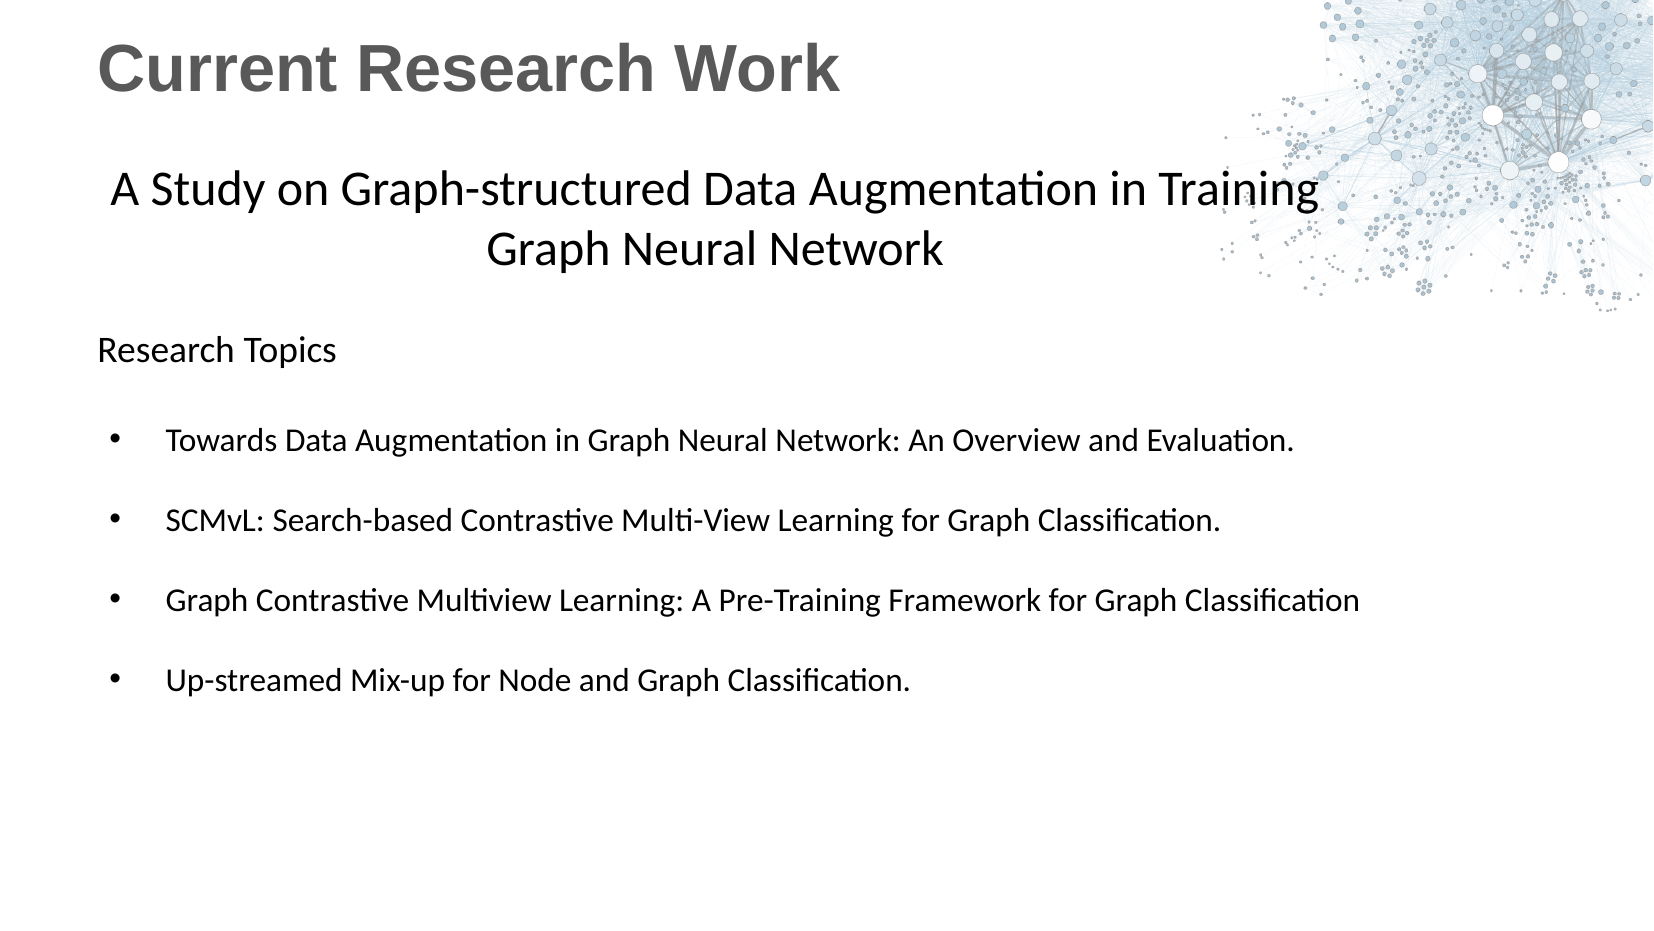

Current Research Work
A Study on Graph-structured Data Augmentation in Training Graph Neural Network
Research Topics
Towards Data Augmentation in Graph Neural Network: An Overview and Evaluation.
SCMvL: Search-based Contrastive Multi-View Learning for Graph Classification.
Graph Contrastive Multiview Learning: A Pre-Training Framework for Graph Classification
Up-streamed Mix-up for Node and Graph Classification.